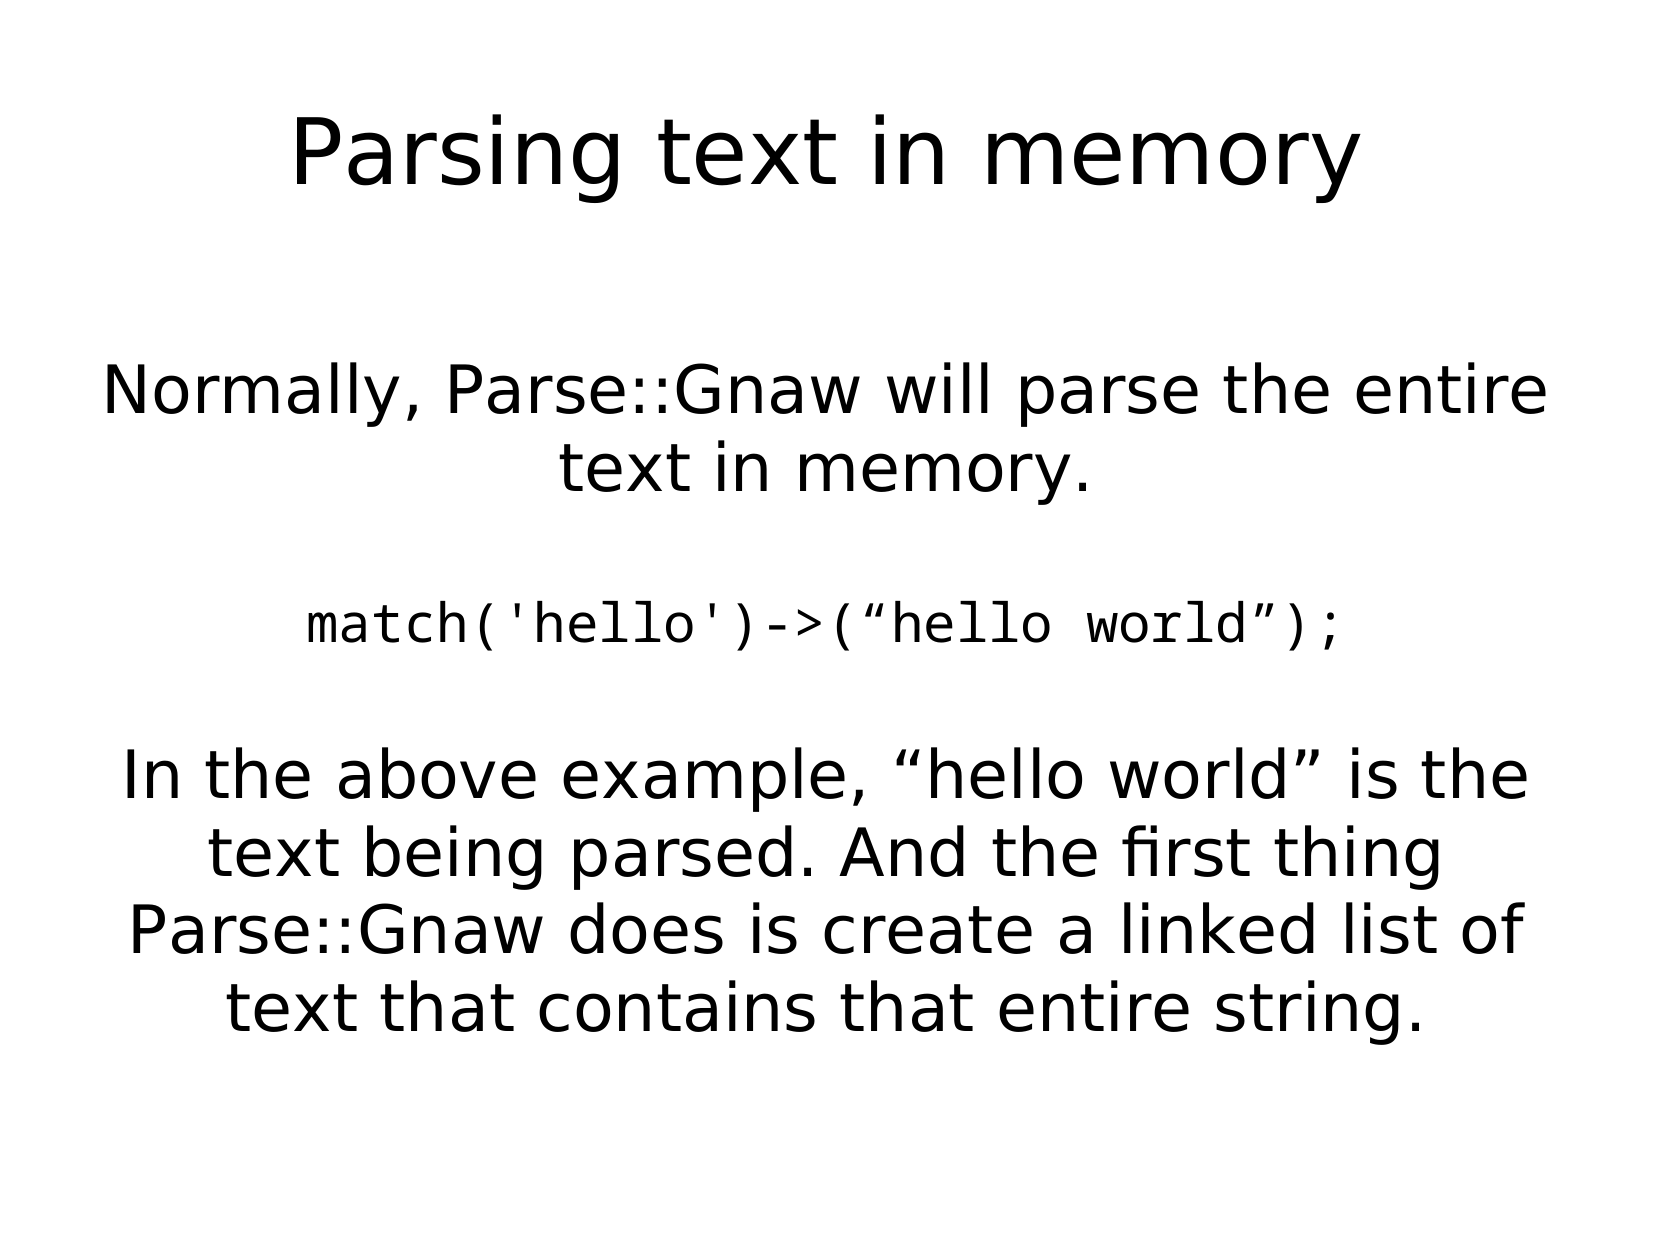

# Parsing text in memory
Normally, Parse::Gnaw will parse the entire text in memory.
match('hello')->(“hello world”);
In the above example, “hello world” is the text being parsed. And the first thing Parse::Gnaw does is create a linked list of text that contains that entire string.